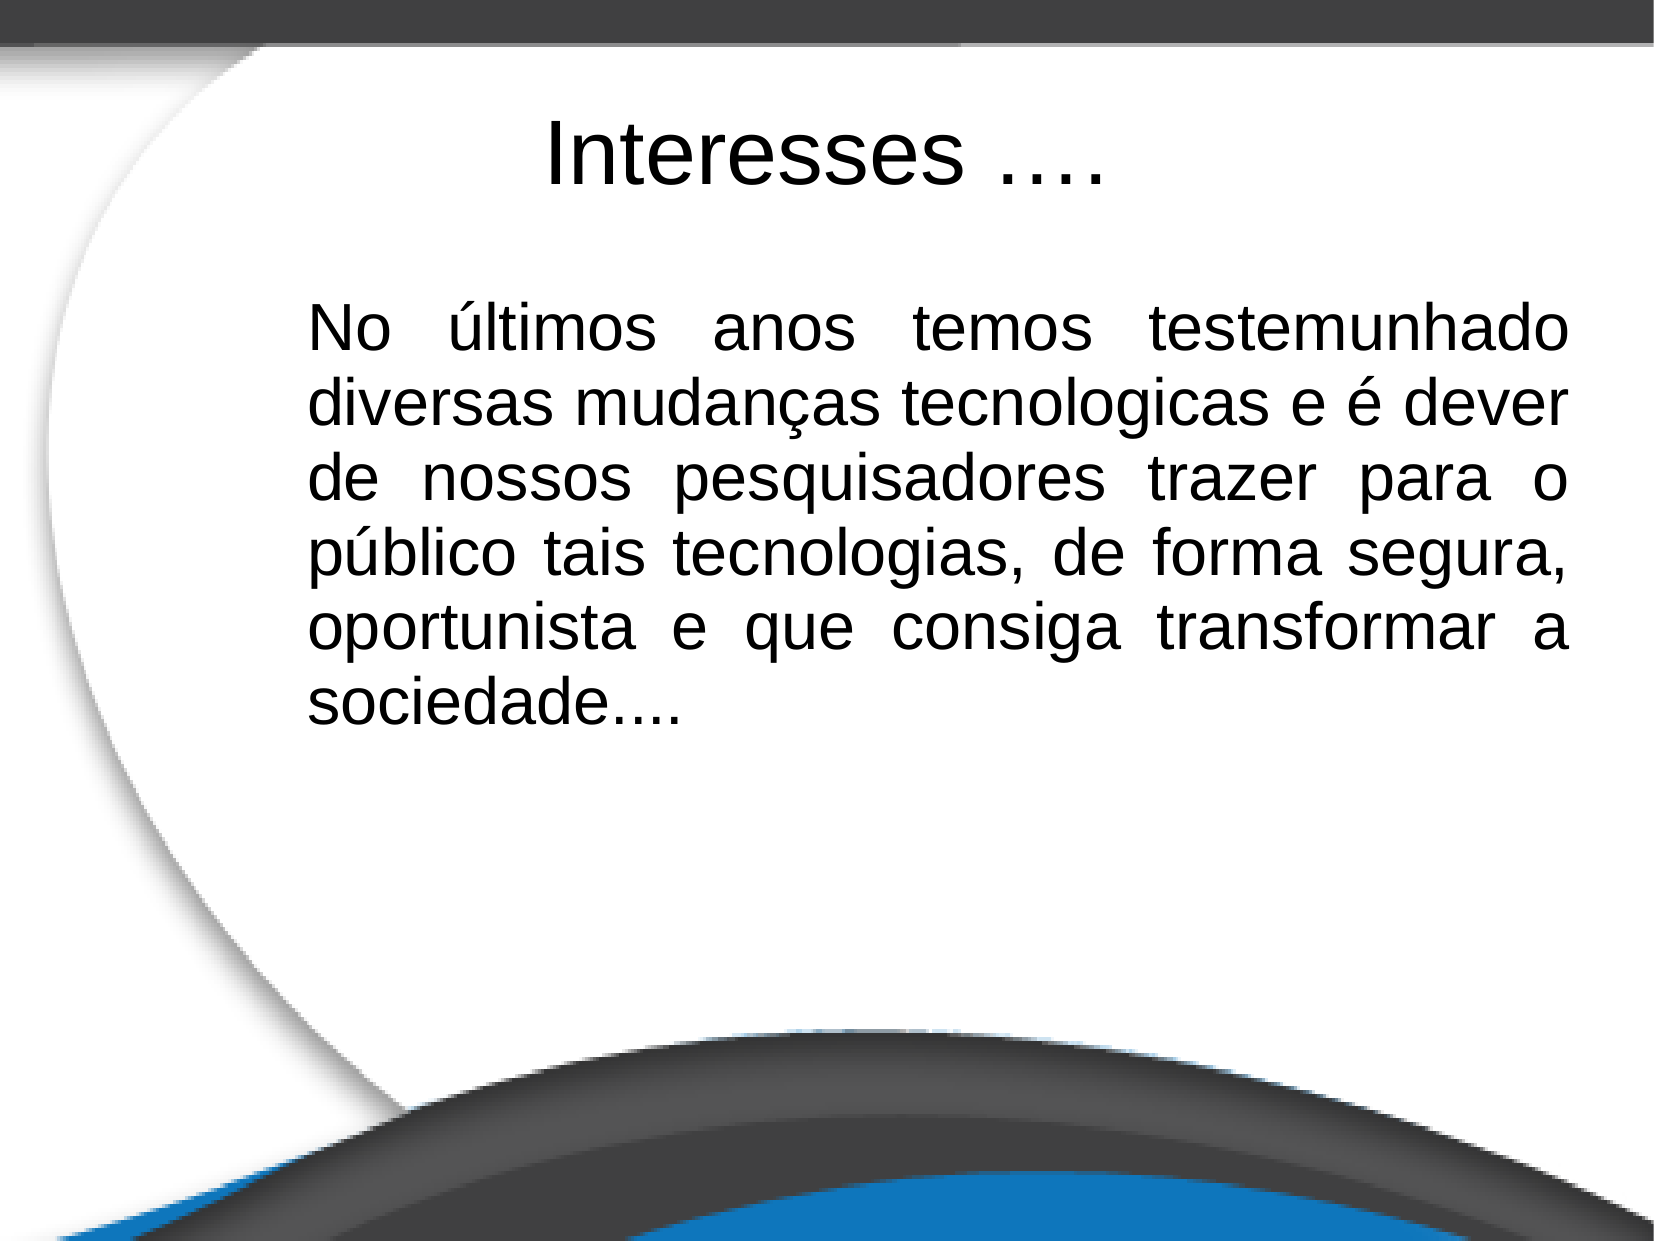

# Interesses ….
No últimos anos temos testemunhado diversas mudanças tecnologicas e é dever de nossos pesquisadores trazer para o público tais tecnologias, de forma segura, oportunista e que consiga transformar a sociedade....